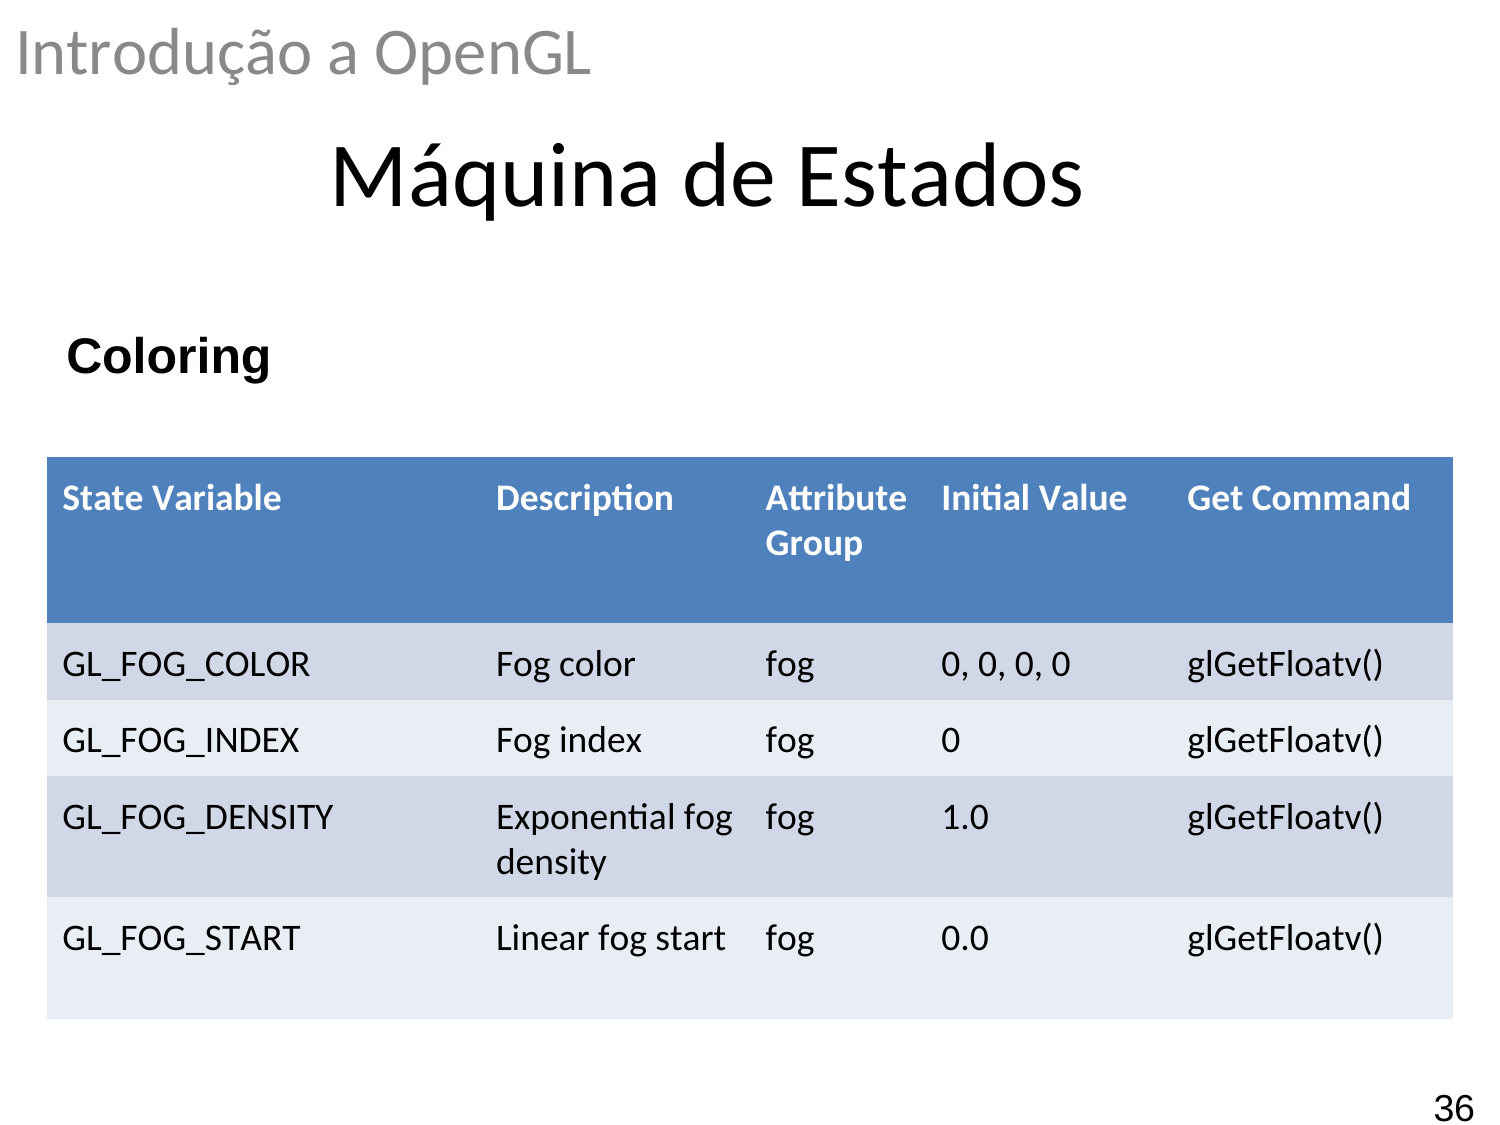

Introdução a OpenGL
# Máquina de Estados
Coloring
| State Variable | Description | Attribute Group | Initial Value | Get Command |
| --- | --- | --- | --- | --- |
| GL\_FOG\_COLOR | Fog color | fog | 0, 0, 0, 0 | glGetFloatv() |
| GL\_FOG\_INDEX | Fog index | fog | 0 | glGetFloatv() |
| GL\_FOG\_DENSITY | Exponential fog density | fog | 1.0 | glGetFloatv() |
| GL\_FOG\_START | Linear fog start | fog | 0.0 | glGetFloatv() |
36